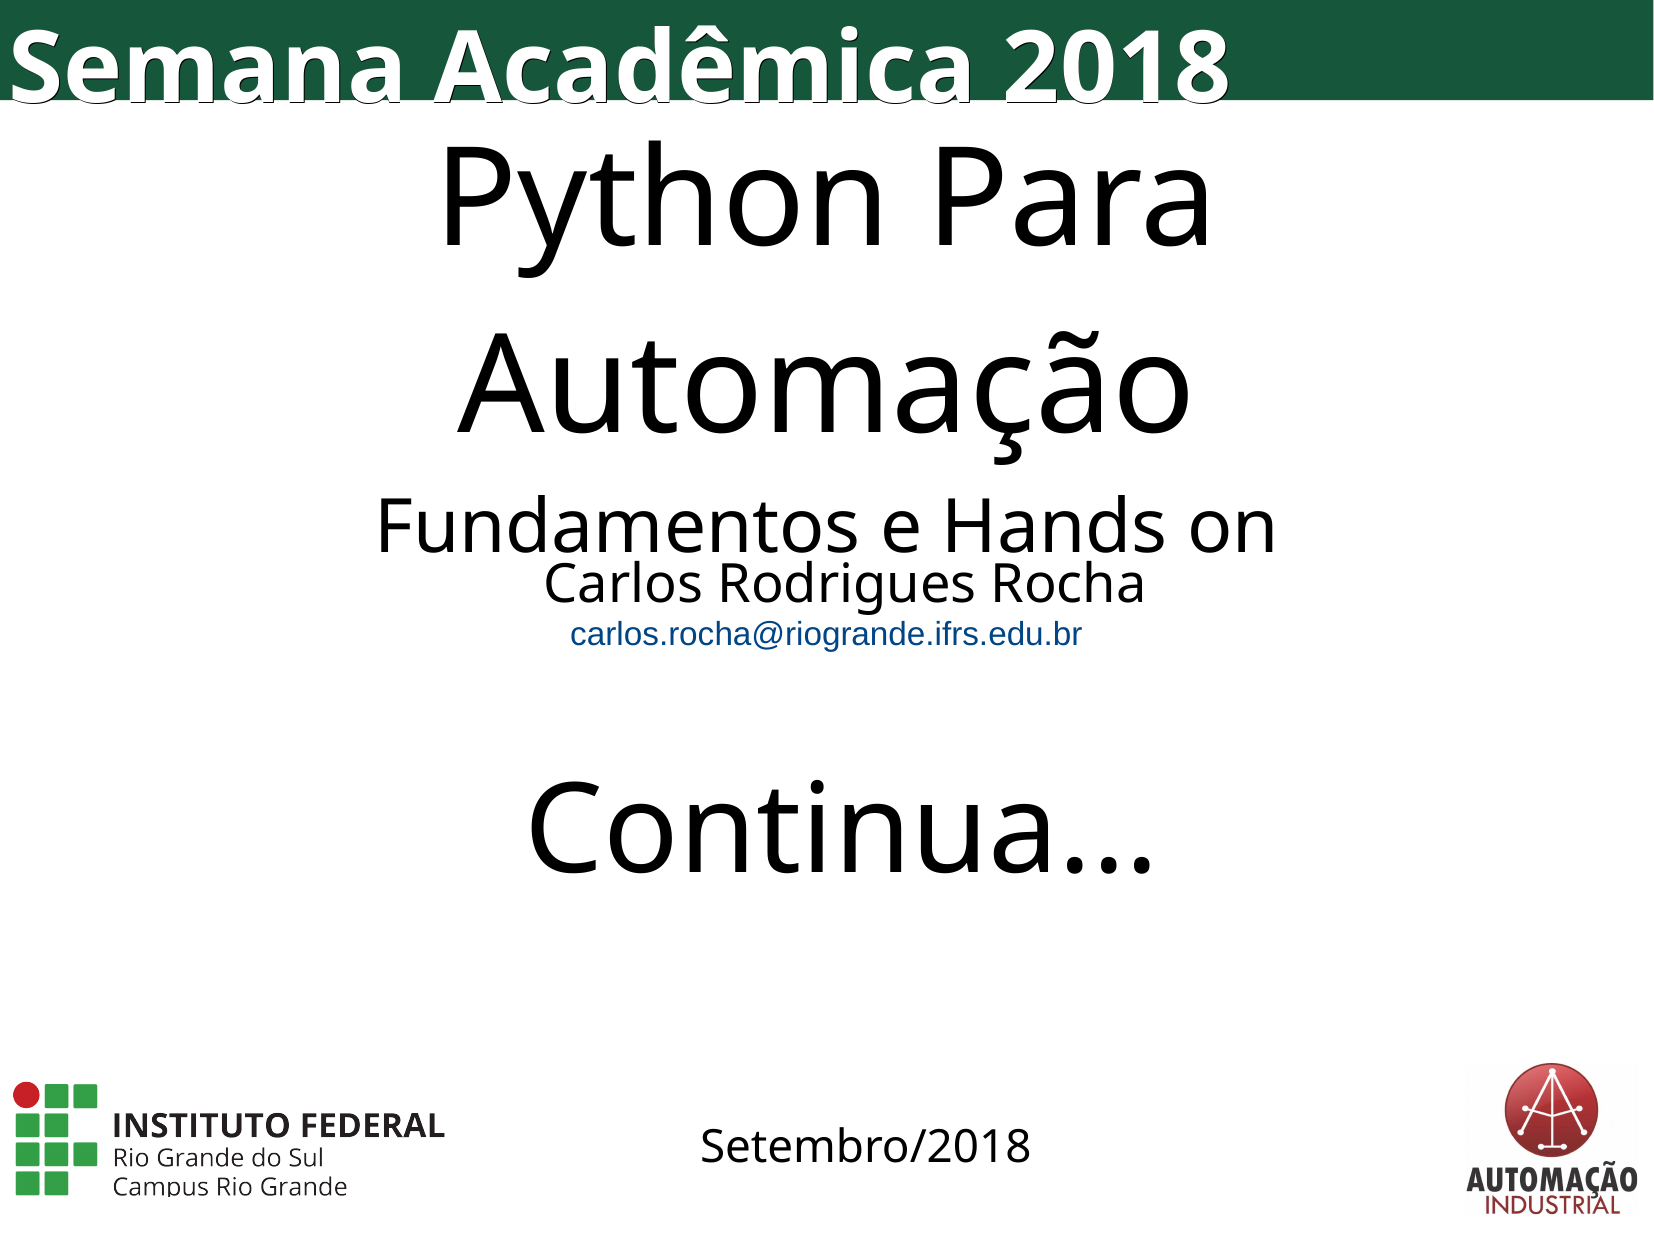

Semana Acadêmica 2018
Python Para Automação
Fundamentos e Hands on
Carlos Rodrigues Rocha
carlos.rocha@riogrande.ifrs.edu.br
Continua...
Setembro/2018